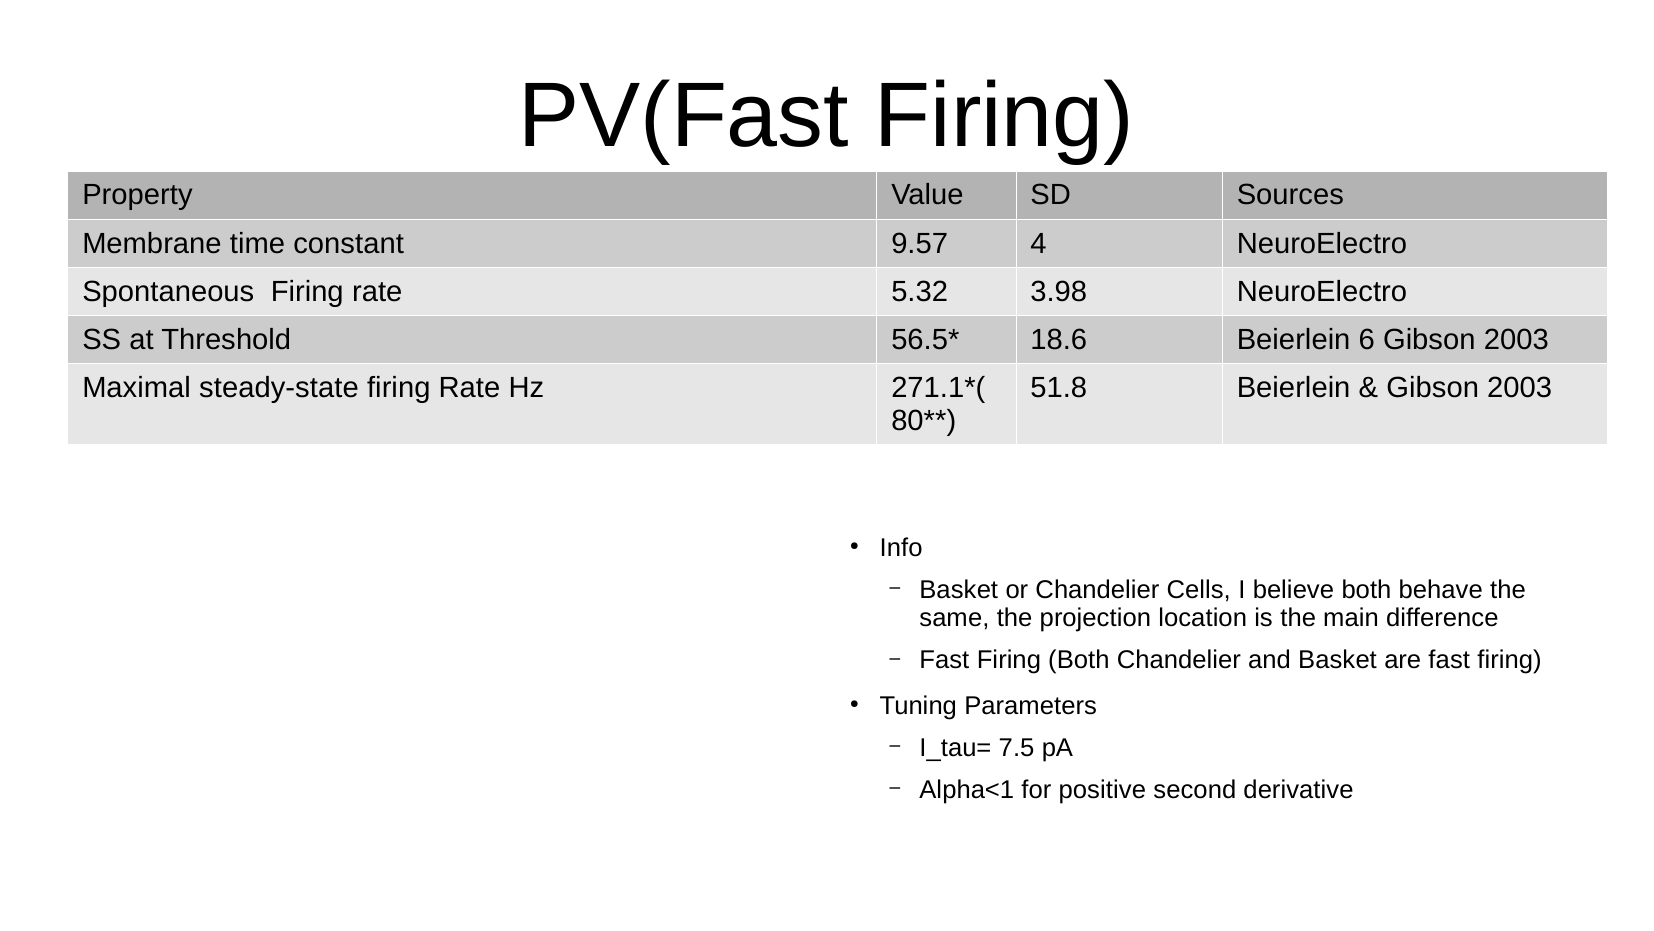

# PV(Fast Firing)
| Property | Value | SD | Sources |
| --- | --- | --- | --- |
| Membrane time constant | 9.57 | 4 | NeuroElectro |
| Spontaneous Firing rate | 5.32 | 3.98 | NeuroElectro |
| SS at Threshold | 56.5\* | 18.6 | Beierlein 6 Gibson 2003 |
| Maximal steady-state firing Rate Hz | 271.1\*(80\*\*) | 51.8 | Beierlein & Gibson 2003 |
Info
Basket or Chandelier Cells, I believe both behave the same, the projection location is the main difference
Fast Firing (Both Chandelier and Basket are fast firing)
Tuning Parameters
I_tau= 7.5 pA
Alpha<1 for positive second derivative